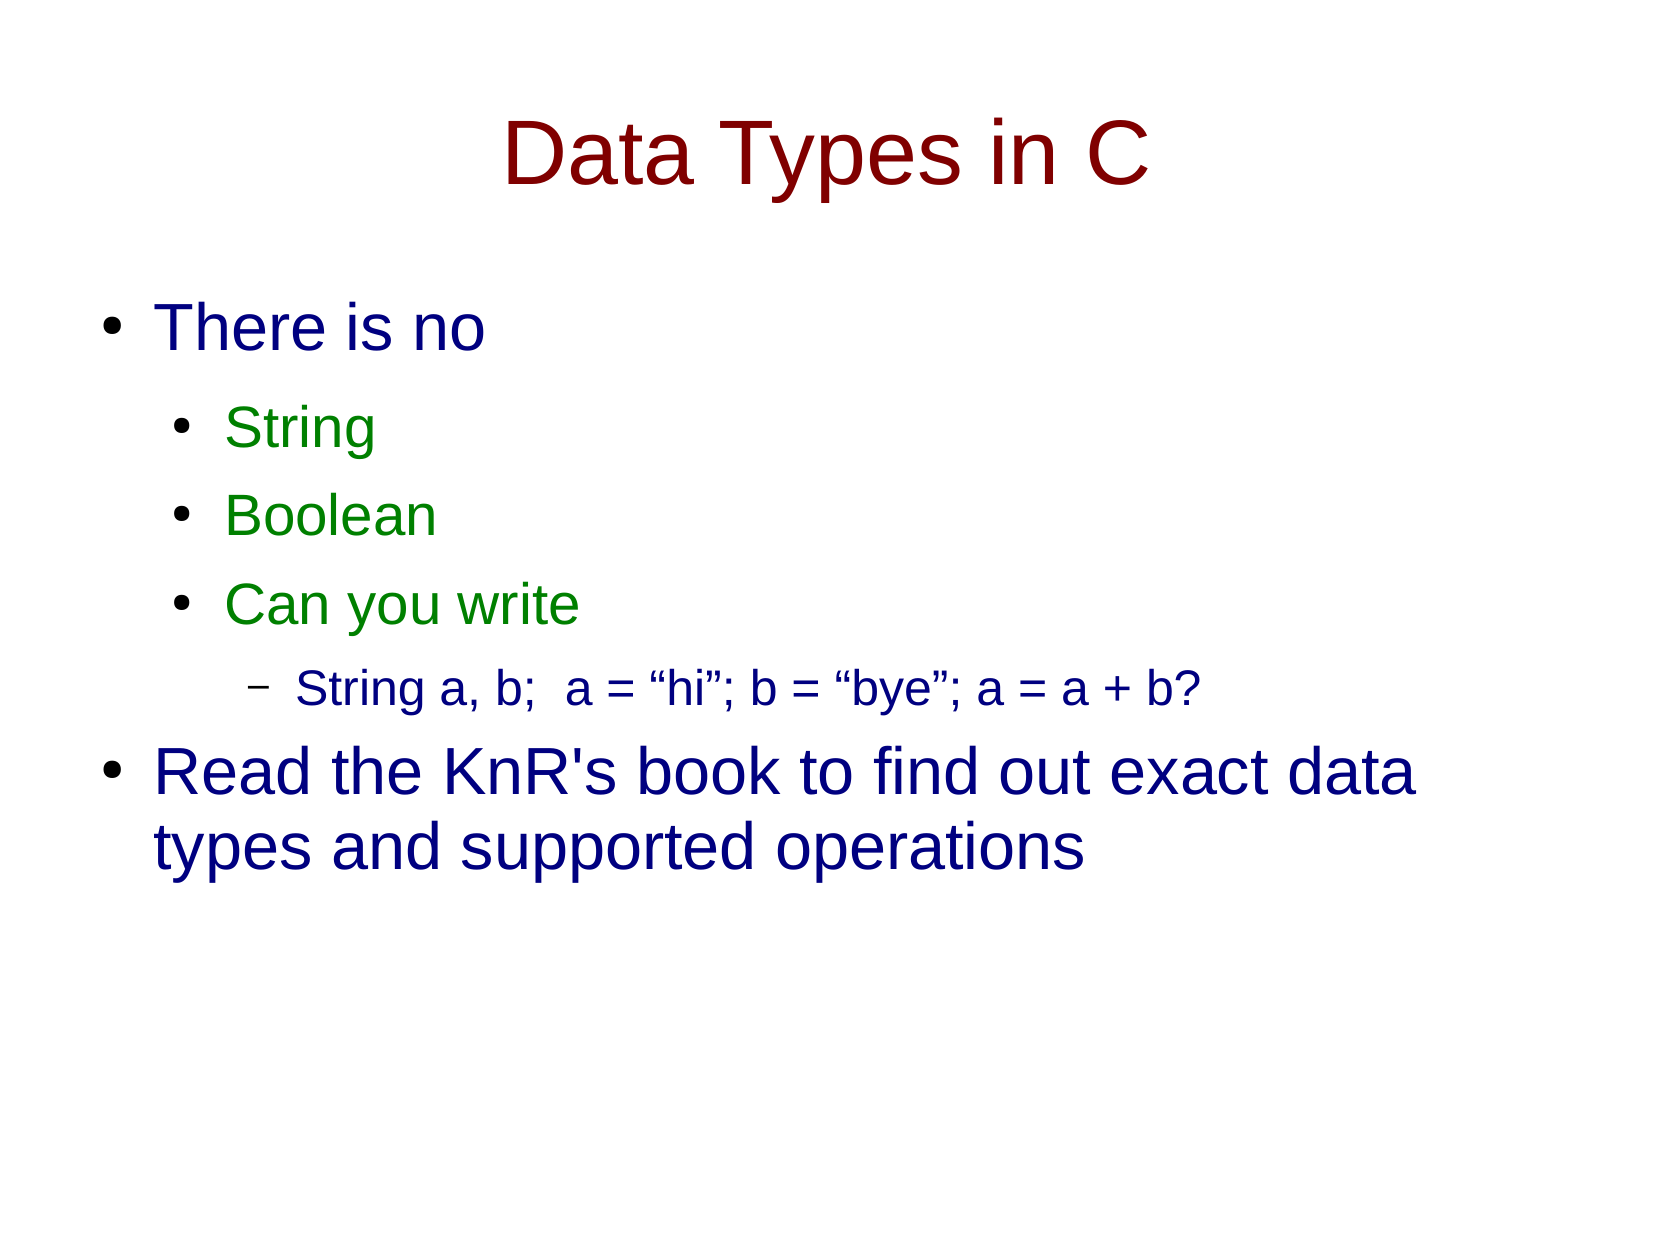

# Data Types in C
There is no
String
Boolean
Can you write
String a, b; a = “hi”; b = “bye”; a = a + b?
Read the KnR's book to find out exact data types and supported operations